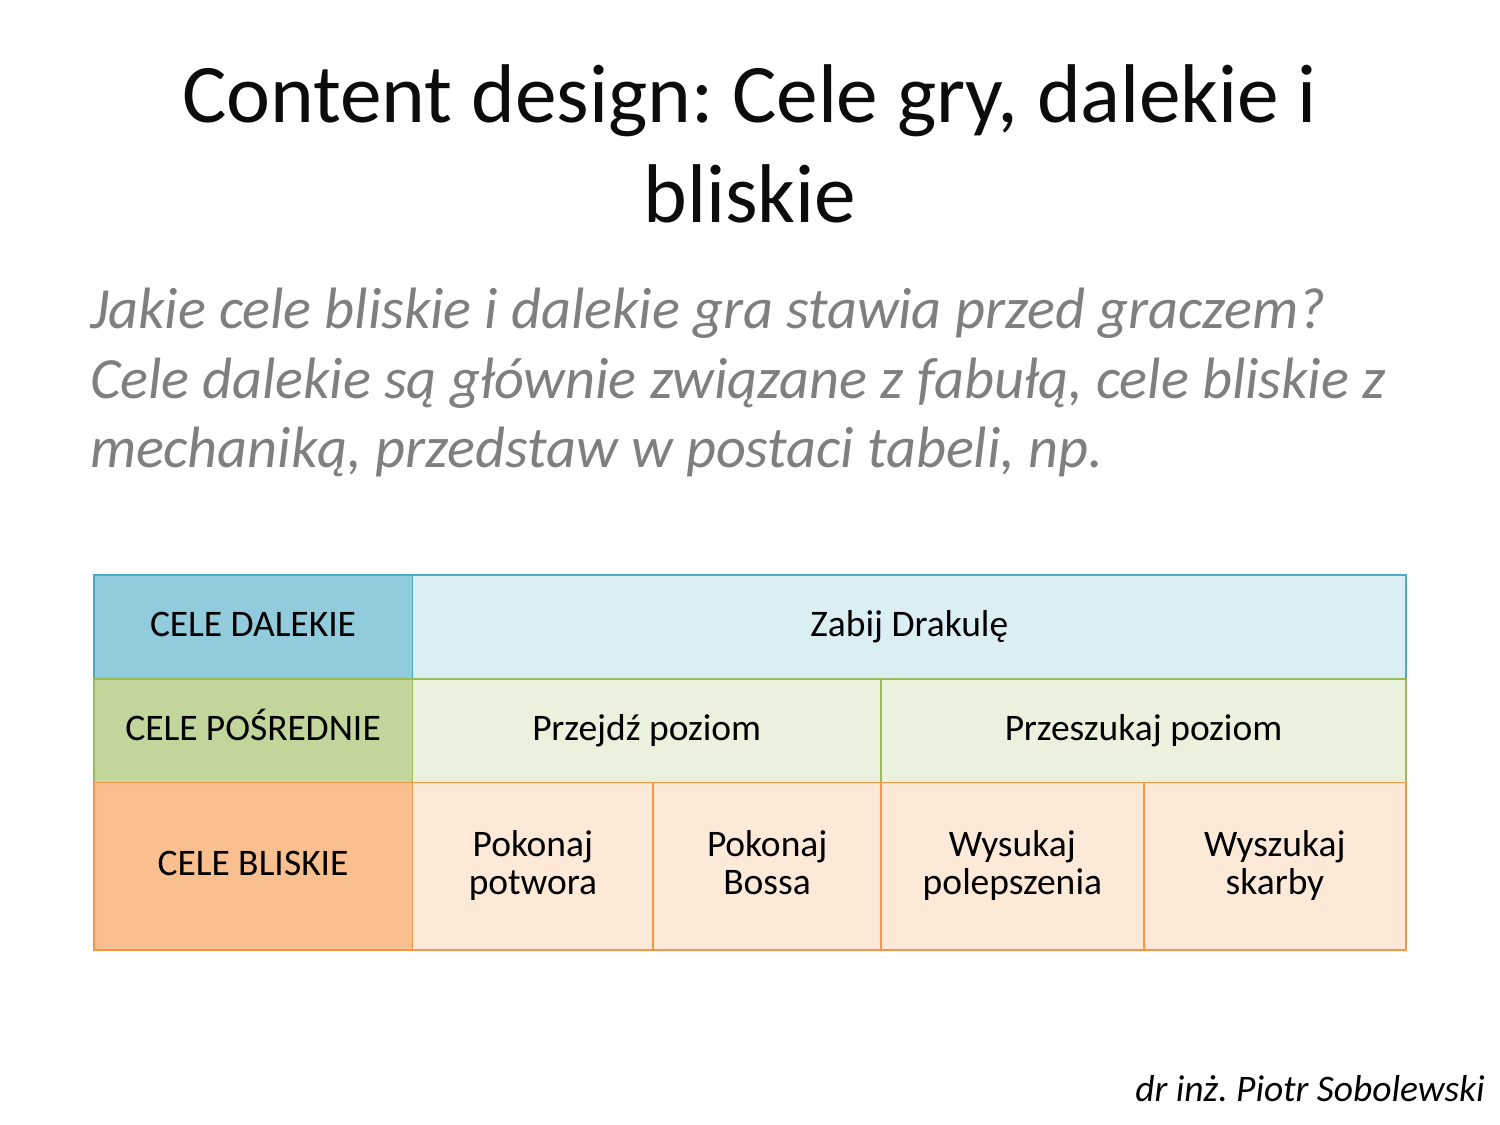

# Content design: Cele gry, dalekie i bliskie
Jakie cele bliskie i dalekie gra stawia przed graczem? Cele dalekie są głównie związane z fabułą, cele bliskie z mechaniką, przedstaw w postaci tabeli, np.
| CELE DALEKIE | Zabij Drakulę | | | |
| --- | --- | --- | --- | --- |
| CELE POŚREDNIE | Przejdź poziom | | Przeszukaj poziom | |
| CELE BLISKIE | Pokonaj potwora | Pokonaj Bossa | Wysukaj polepszenia | Wyszukaj skarby |
dr inż. Piotr Sobolewski